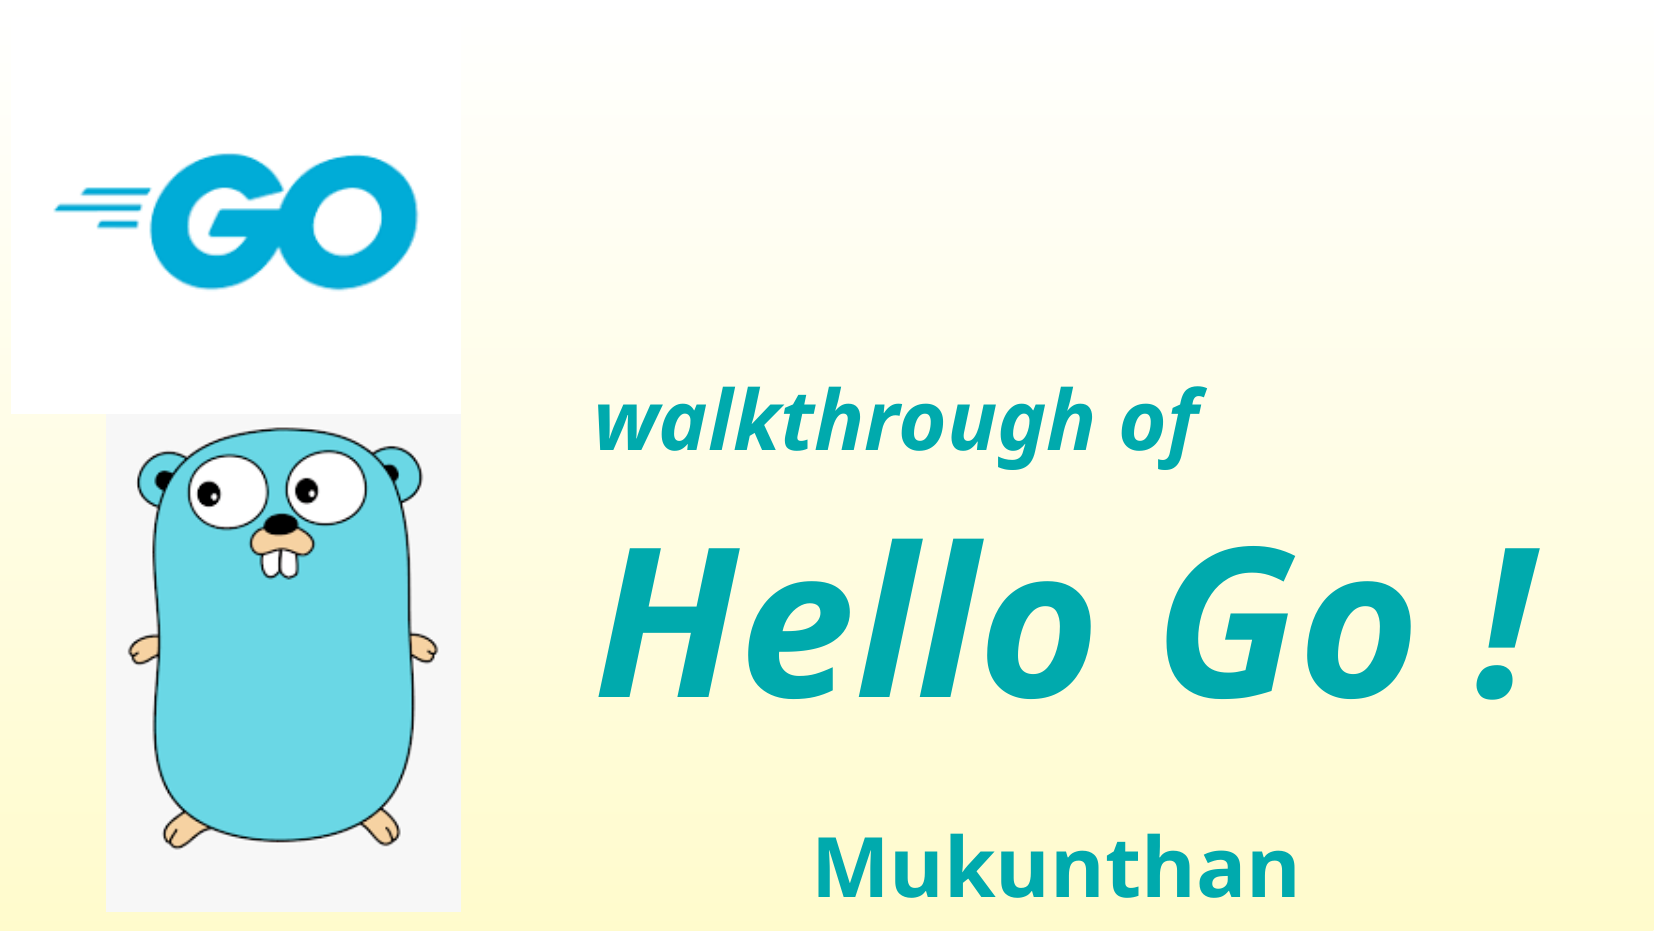

walkthrough of Hello Go !
Mukunthan Ragavan